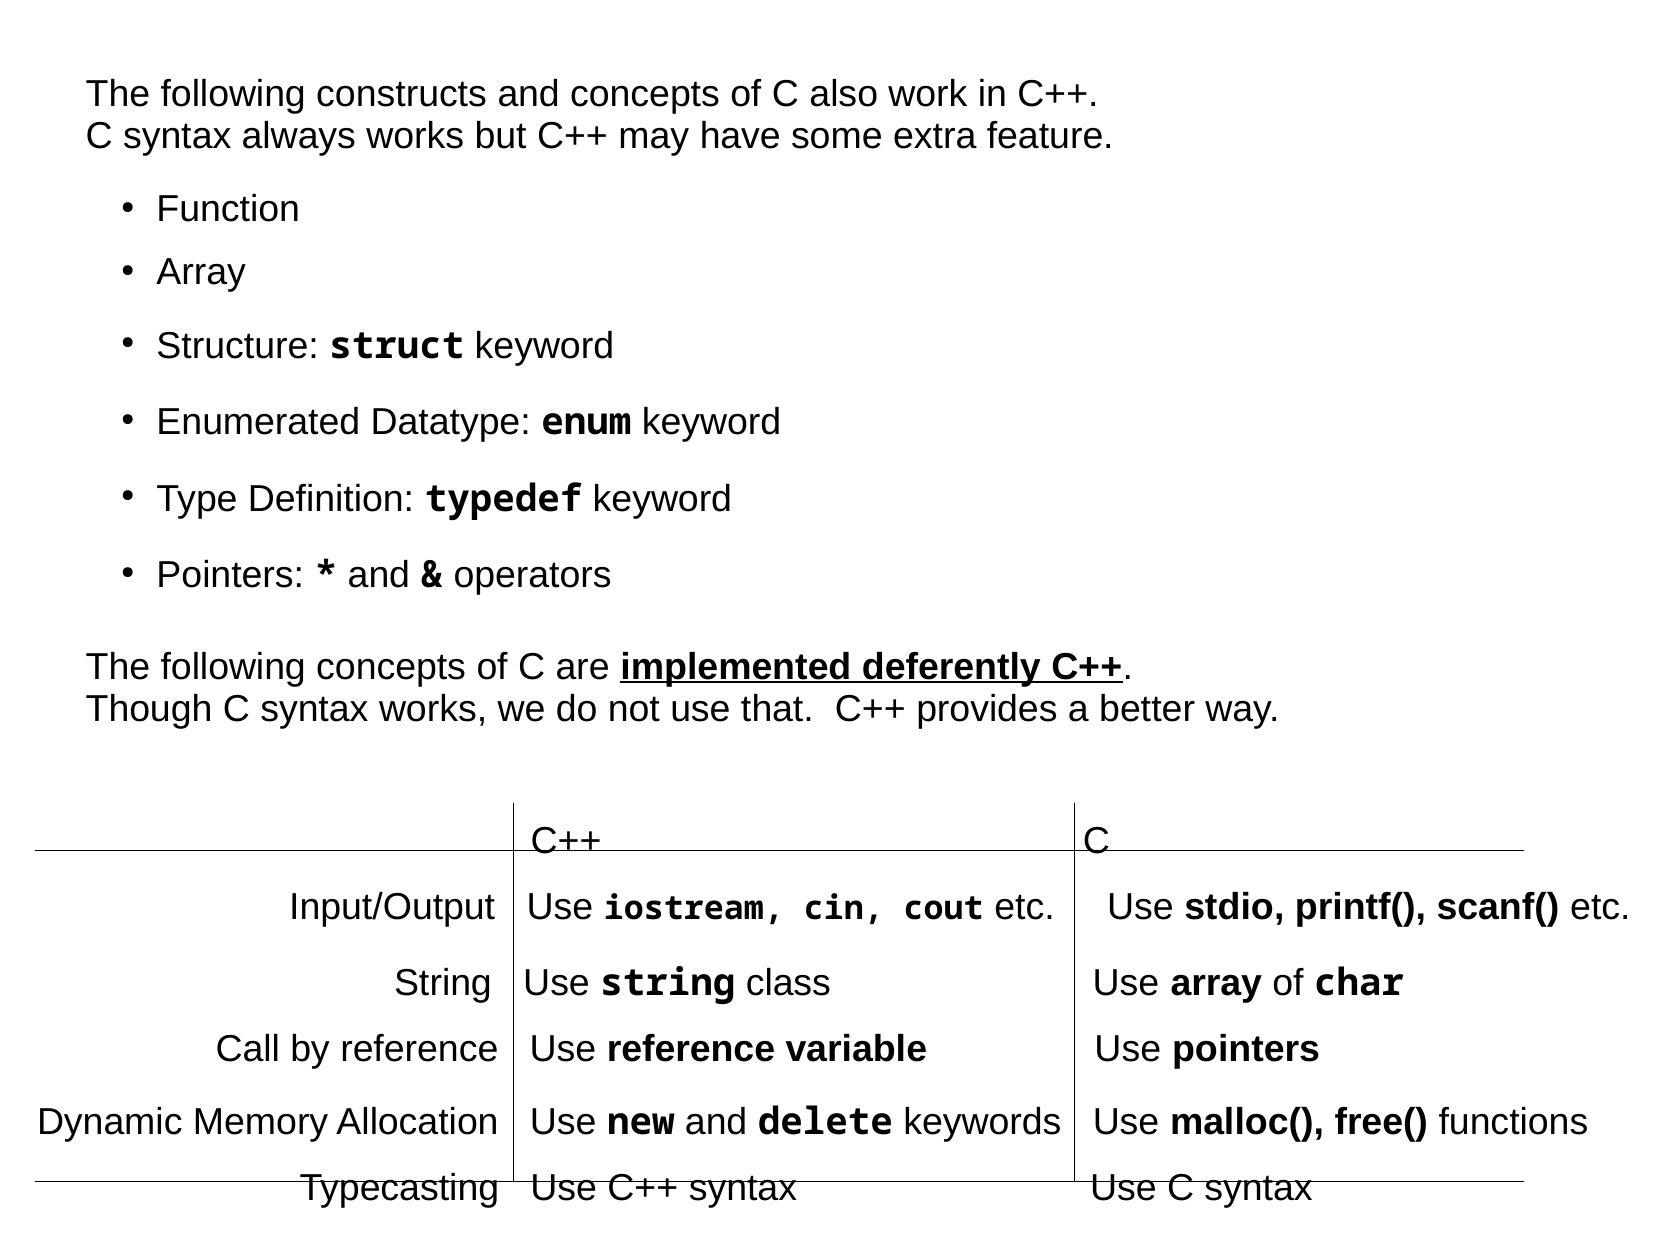

The following constructs and concepts of C also work in C++.
C syntax always works but C++ may have some extra feature.
Function
Array
Structure: struct keyword
Enumerated Datatype: enum keyword
Type Definition: typedef keyword
Pointers: * and & operators
The following concepts of C are implemented deferently C++.
Though C syntax works, we do not use that. C++ provides a better way.
 C++ C
 Input/Output Use iostream, cin, cout etc. Use stdio, printf(), scanf() etc.
 String Use string class Use array of char
 Call by reference Use reference variable Use pointers
Dynamic Memory Allocation Use new and delete keywords Use malloc(), free() functions
 Typecasting Use C++ syntax Use C syntax